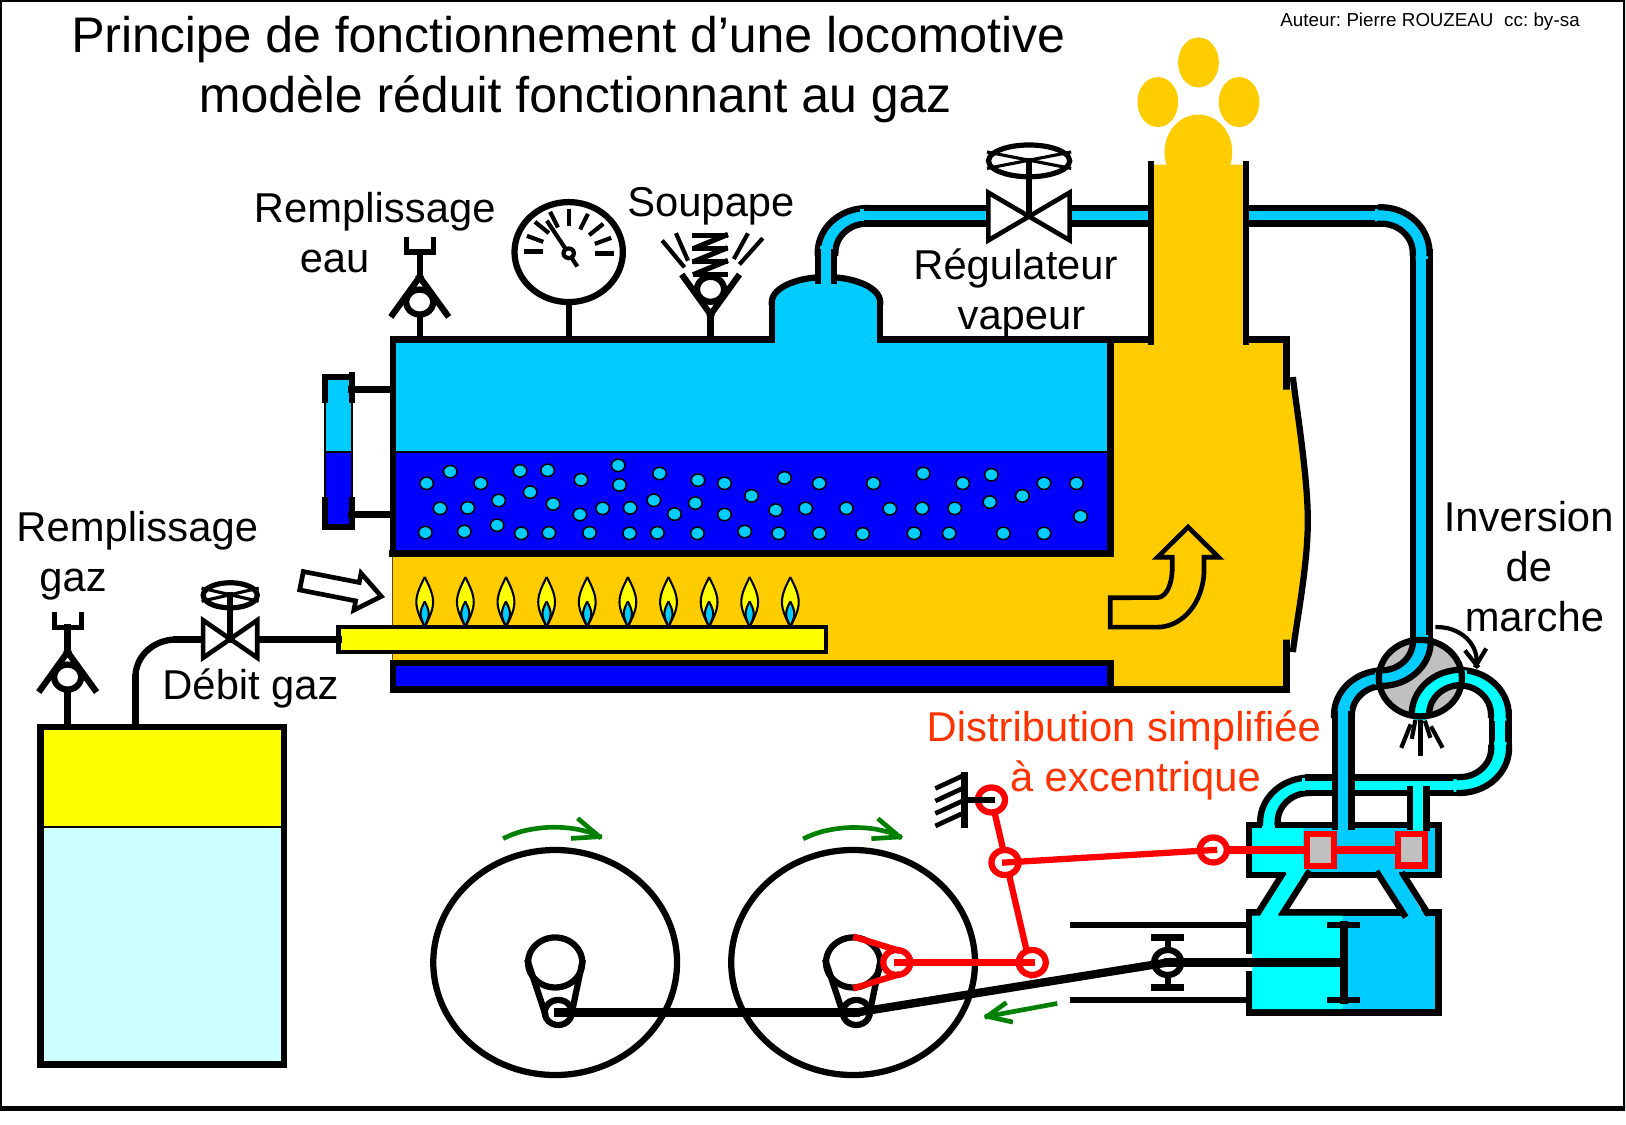

Auteur: Pierre ROUZEAU cc: by-sa
# Principe de fonctionnement d’une locomotive modèle réduit fonctionnant au gaz
Soupape
Remplissage
 eau
Régulateur
 vapeur
Inversion
de
 marche
Remplissage
 gaz
Débit gaz
Distribution simplifiée
 à excentrique